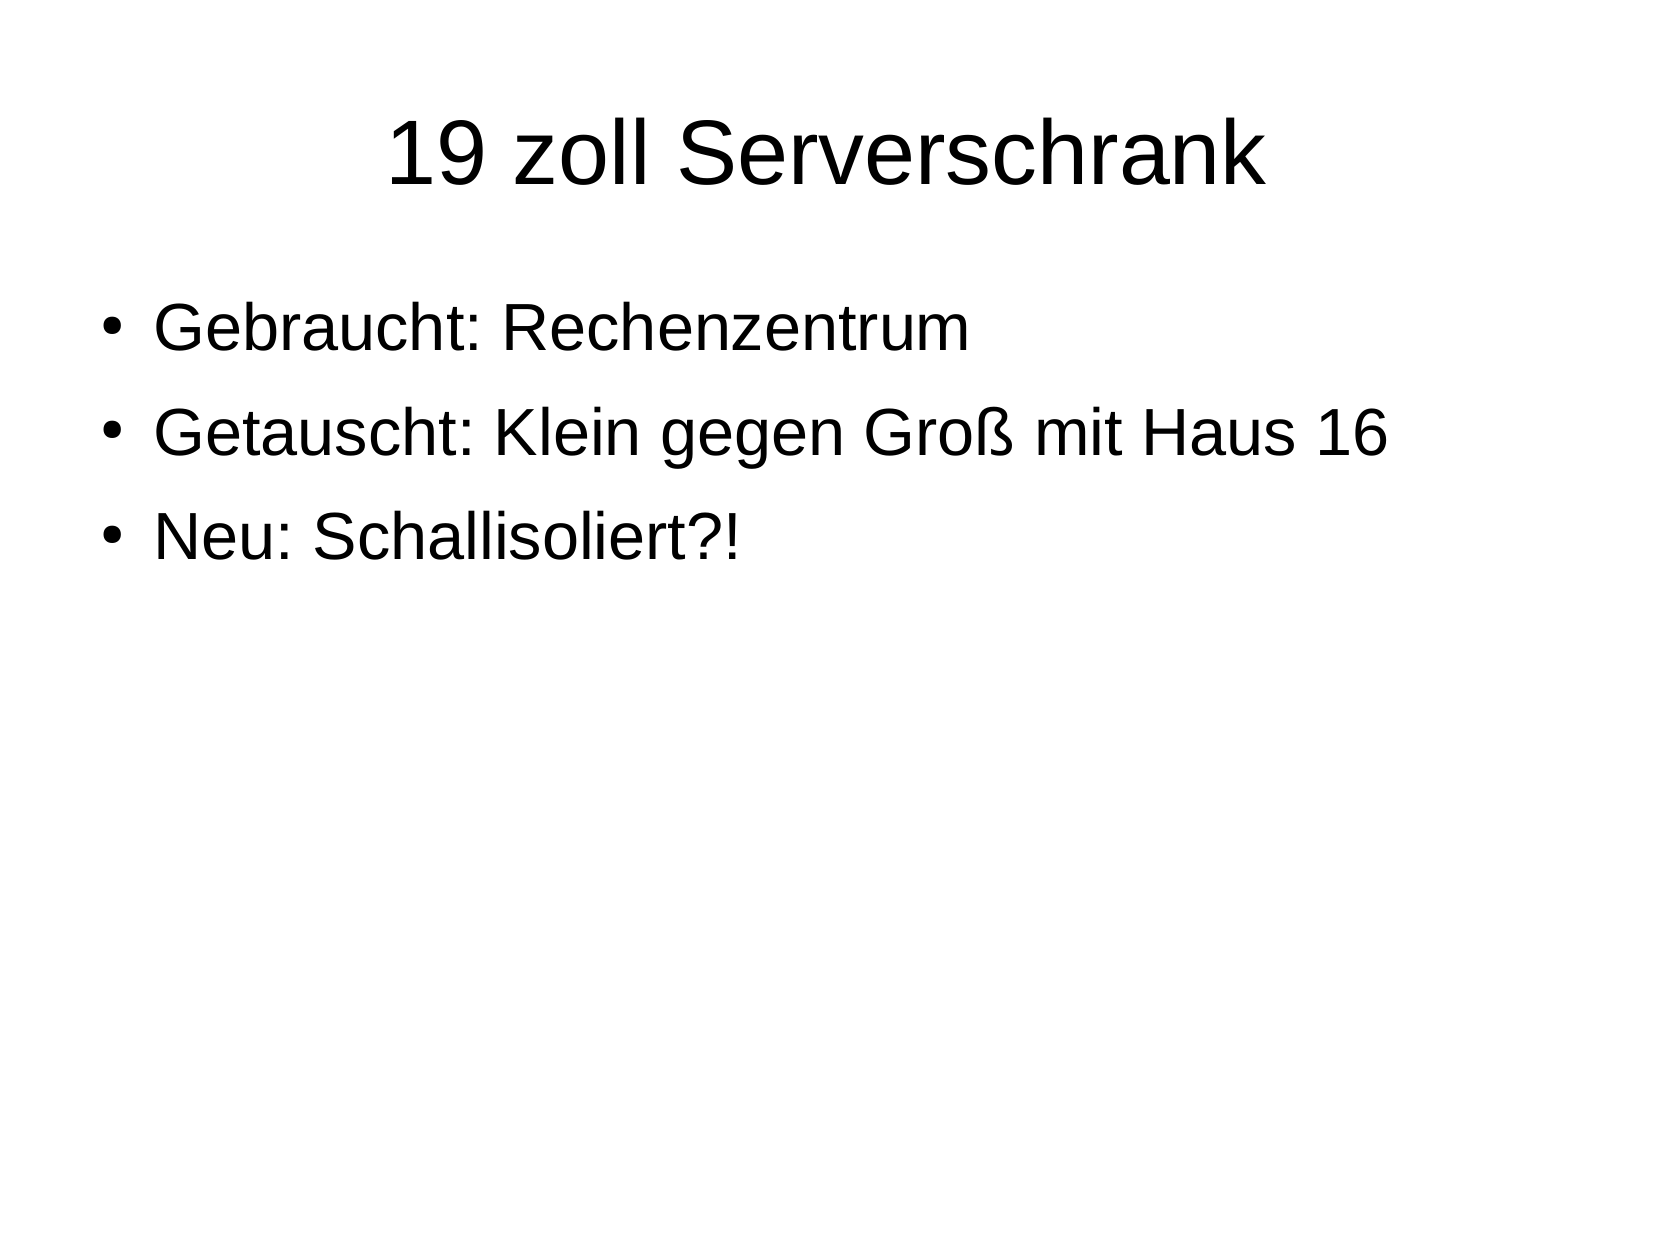

# 19 zoll Serverschrank
Gebraucht: Rechenzentrum
Getauscht: Klein gegen Groß mit Haus 16
Neu: Schallisoliert?!